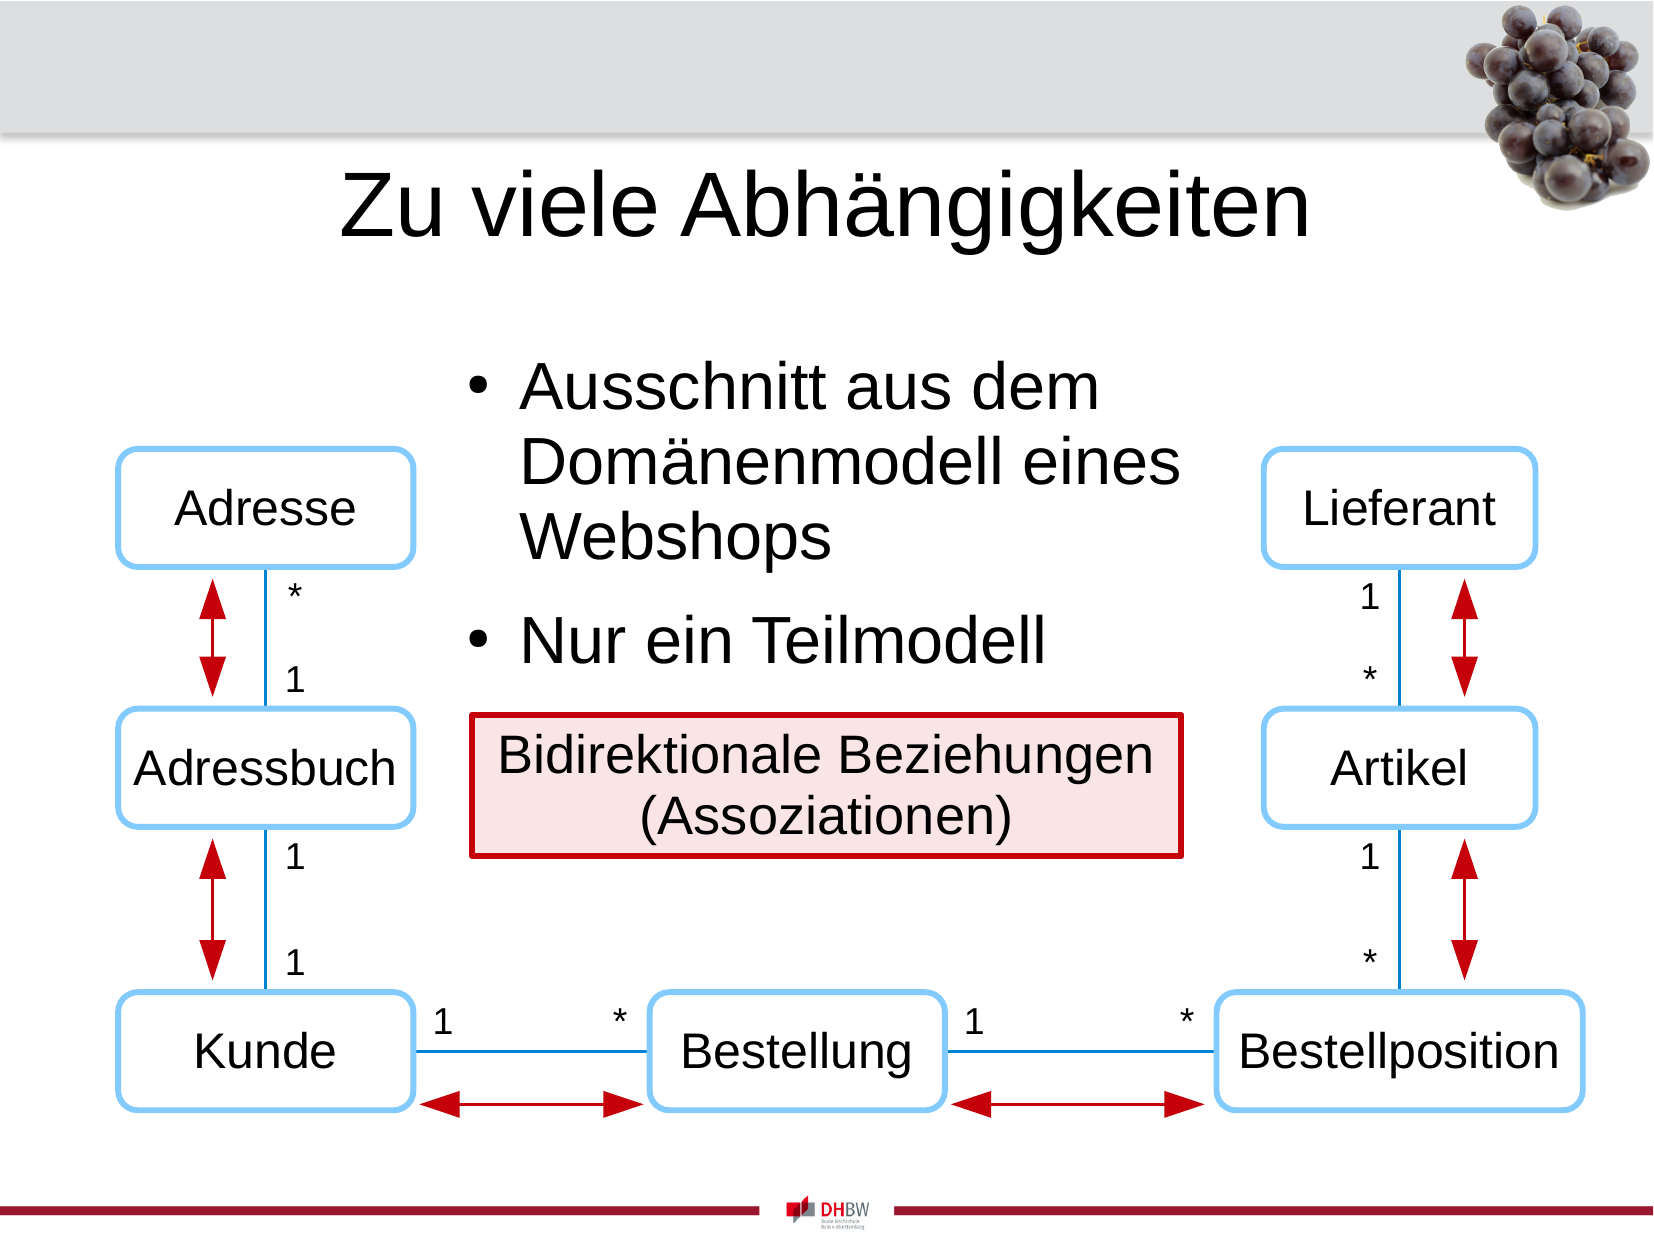

# Zu viele Abhängigkeiten
Ausschnitt aus dem Domänenmodell eines Webshops
Nur ein Teilmodell
Adresse
Lieferant
*
1
1
*
Adressbuch
Artikel
Bidirektionale Beziehungen
(Assoziationen)
1
1
1
*
Kunde
Bestellung
Bestellposition
1
*
1
*